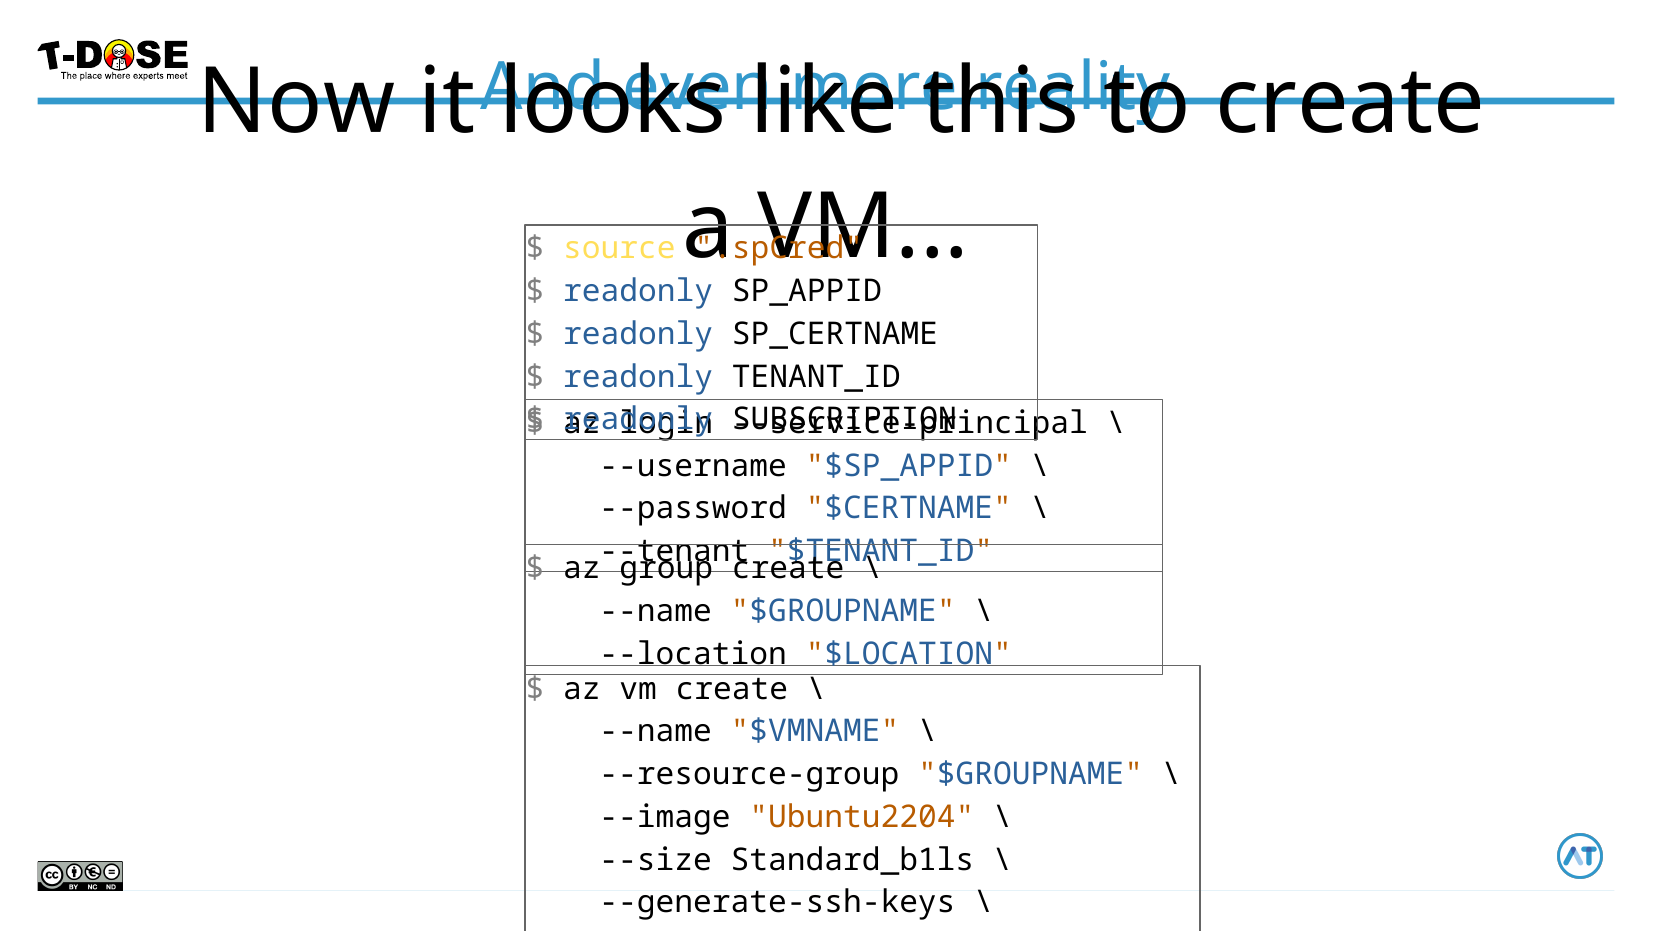

Now it looks like this to create a VM...
And even more reality
$ source ".spCred"
$ readonly SP_APPID
$ readonly SP_CERTNAME
$ readonly TENANT_ID
$ readonly SUBSCRIPTION
$ az login --service-principal \
	--username "$SP_APPID" \
	--password "$CERTNAME" \
	--tenant "$TENANT_ID"
$ az group create \
	--name "$GROUPNAME" \
	--location "$LOCATION"
$ az vm create \
	--name "$VMNAME" \
	--resource-group "$GROUPNAME" \
	--image "Ubuntu2204" \
	--size Standard_b1ls \
	--generate-ssh-keys \
	--admin-username "$ADMIN"